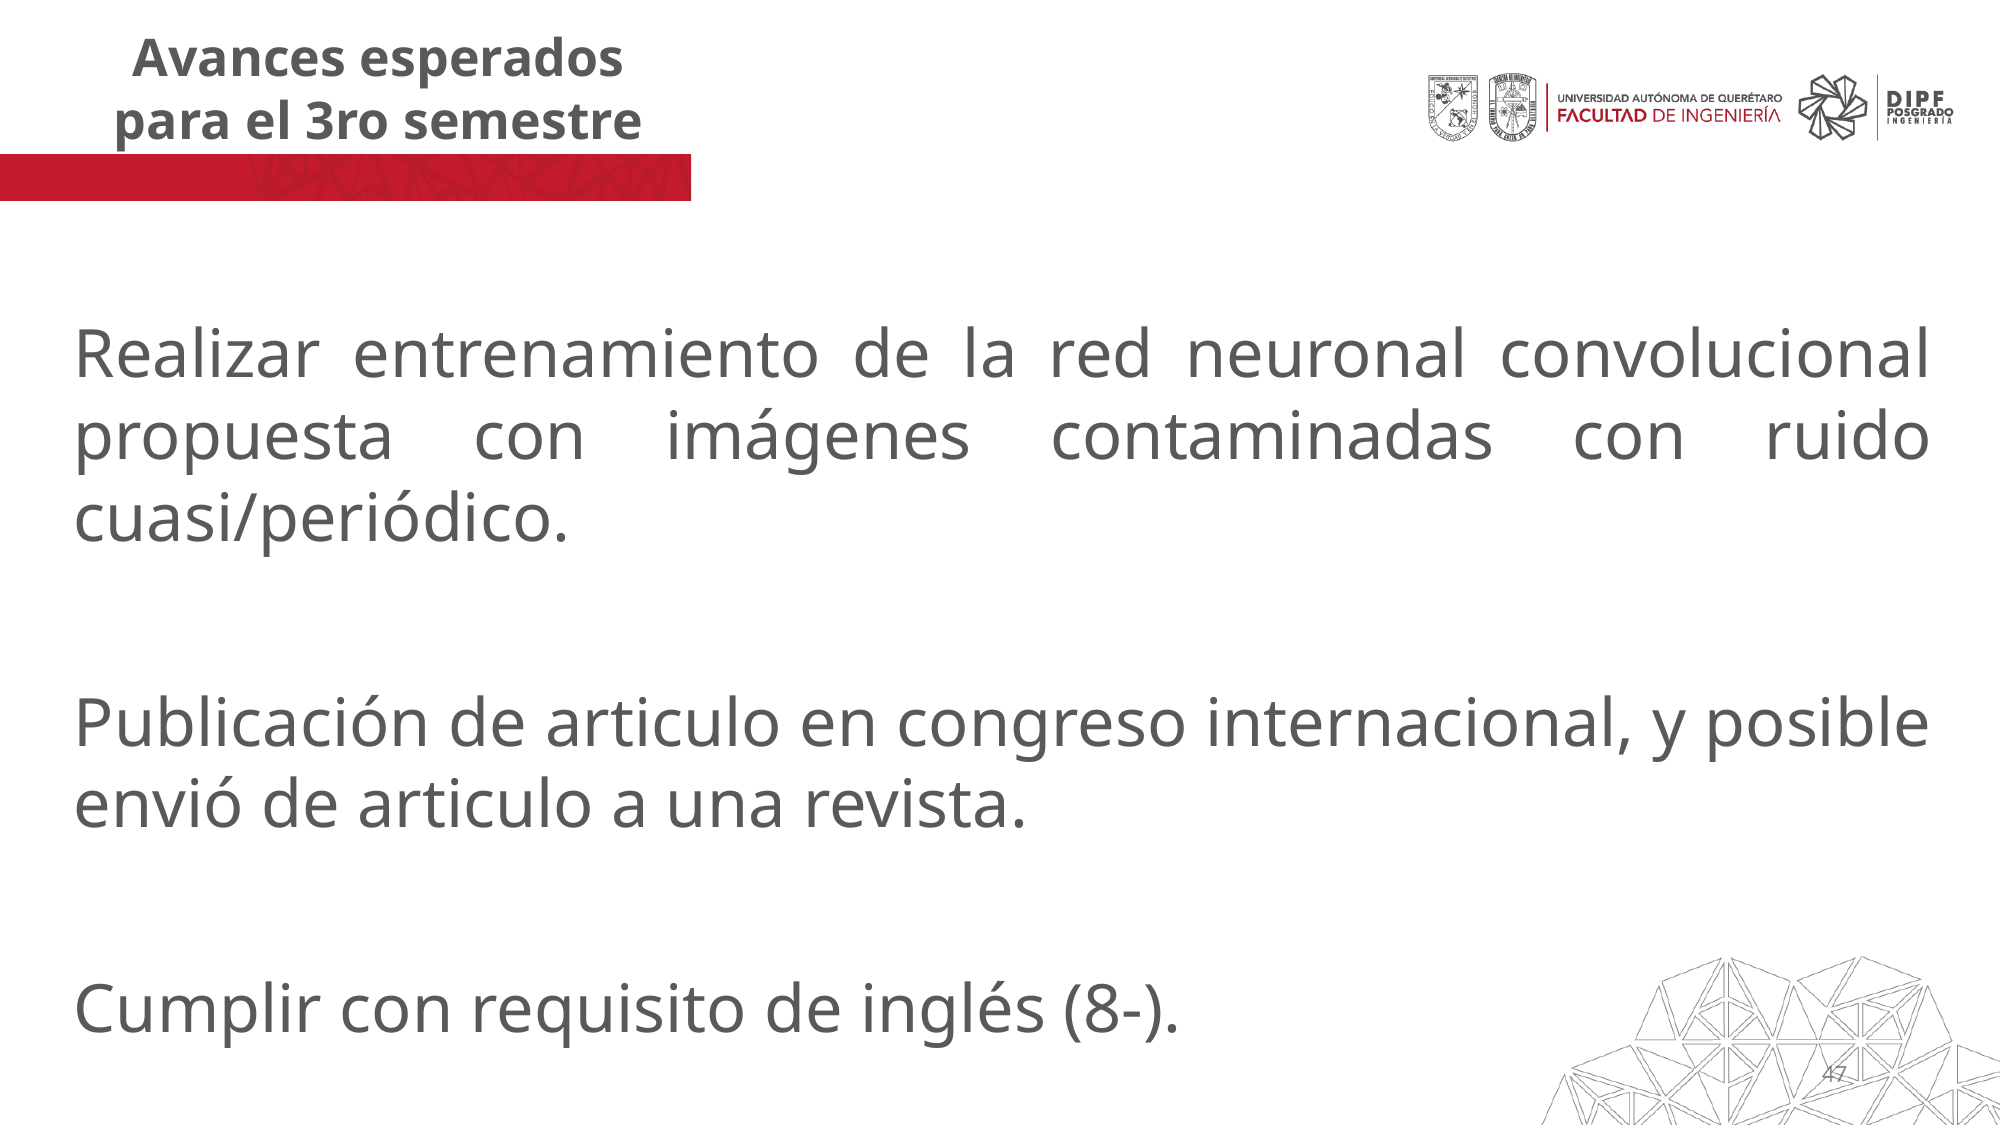

Avances esperados para el 3ro semestre
Realizar entrenamiento de la red neuronal convolucional propuesta con imágenes contaminadas con ruido cuasi/periódico.
Publicación de articulo en congreso internacional, y posible envió de articulo a una revista.
Cumplir con requisito de inglés (8-).
Redacción de tesis con resultados.
47